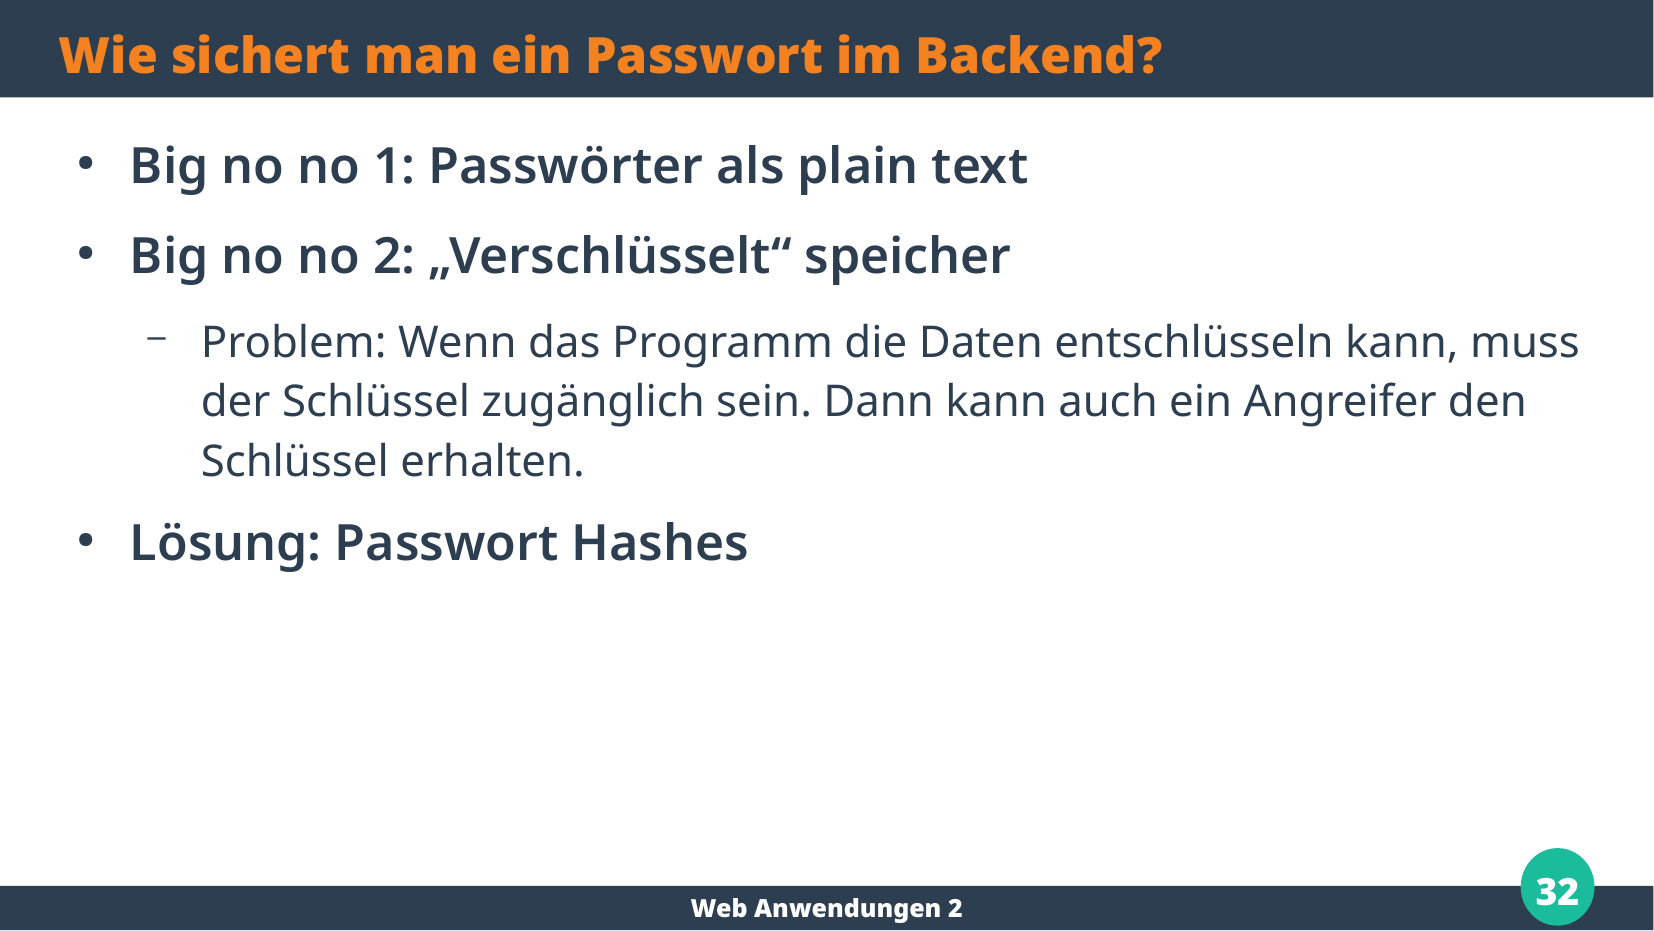

# Wie sichert man ein Passwort im Backend?
Big no no 1: Passwörter als plain text
Big no no 2: „Verschlüsselt“ speicher
Problem: Wenn das Programm die Daten entschlüsseln kann, muss der Schlüssel zugänglich sein. Dann kann auch ein Angreifer den Schlüssel erhalten.
Lösung: Passwort Hashes
32